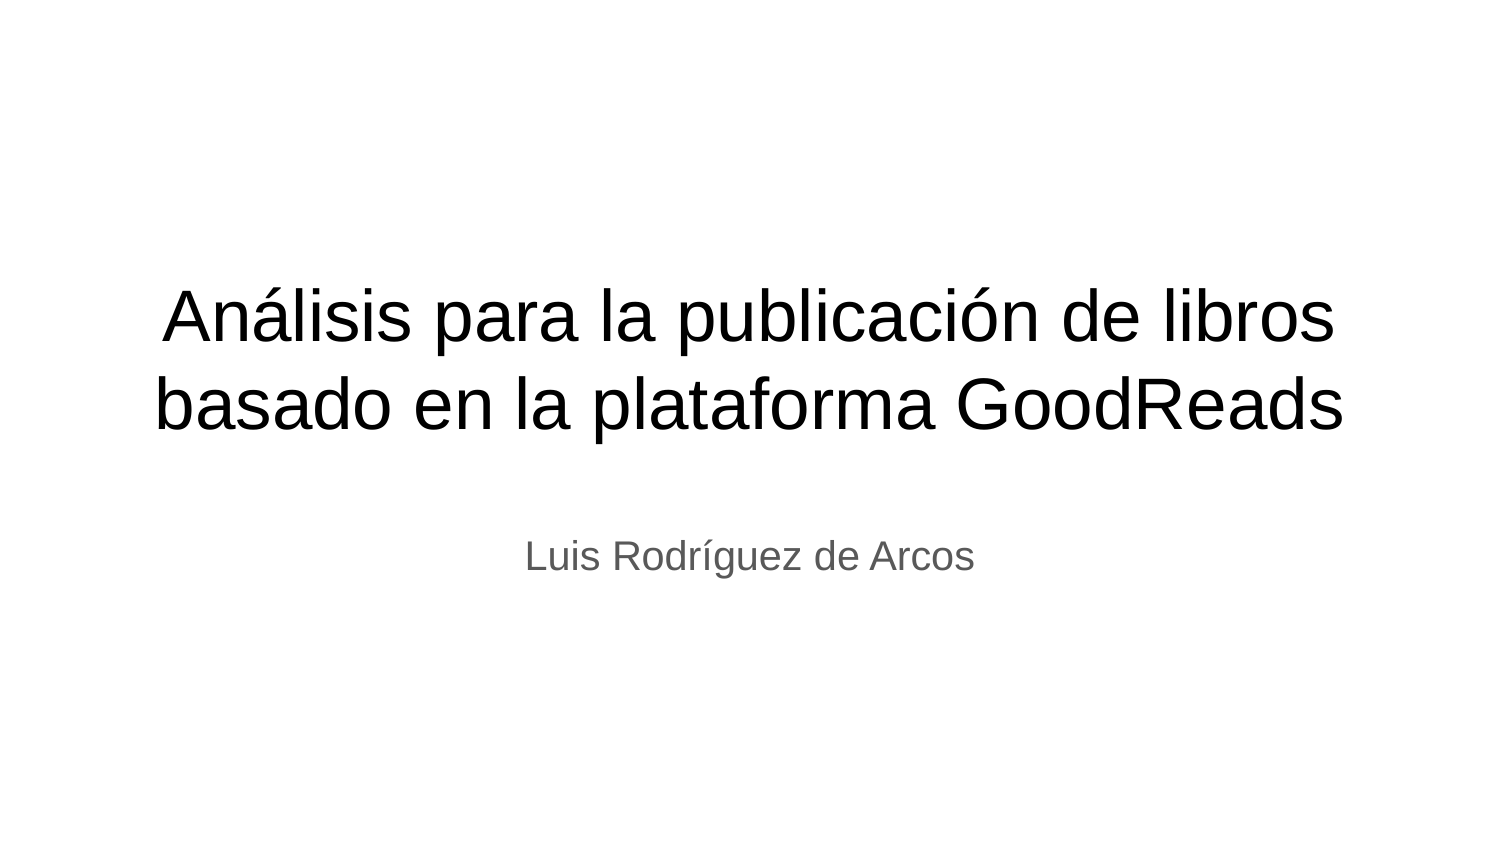

# Análisis para la publicación de libros basado en la plataforma GoodReads
Luis Rodríguez de Arcos